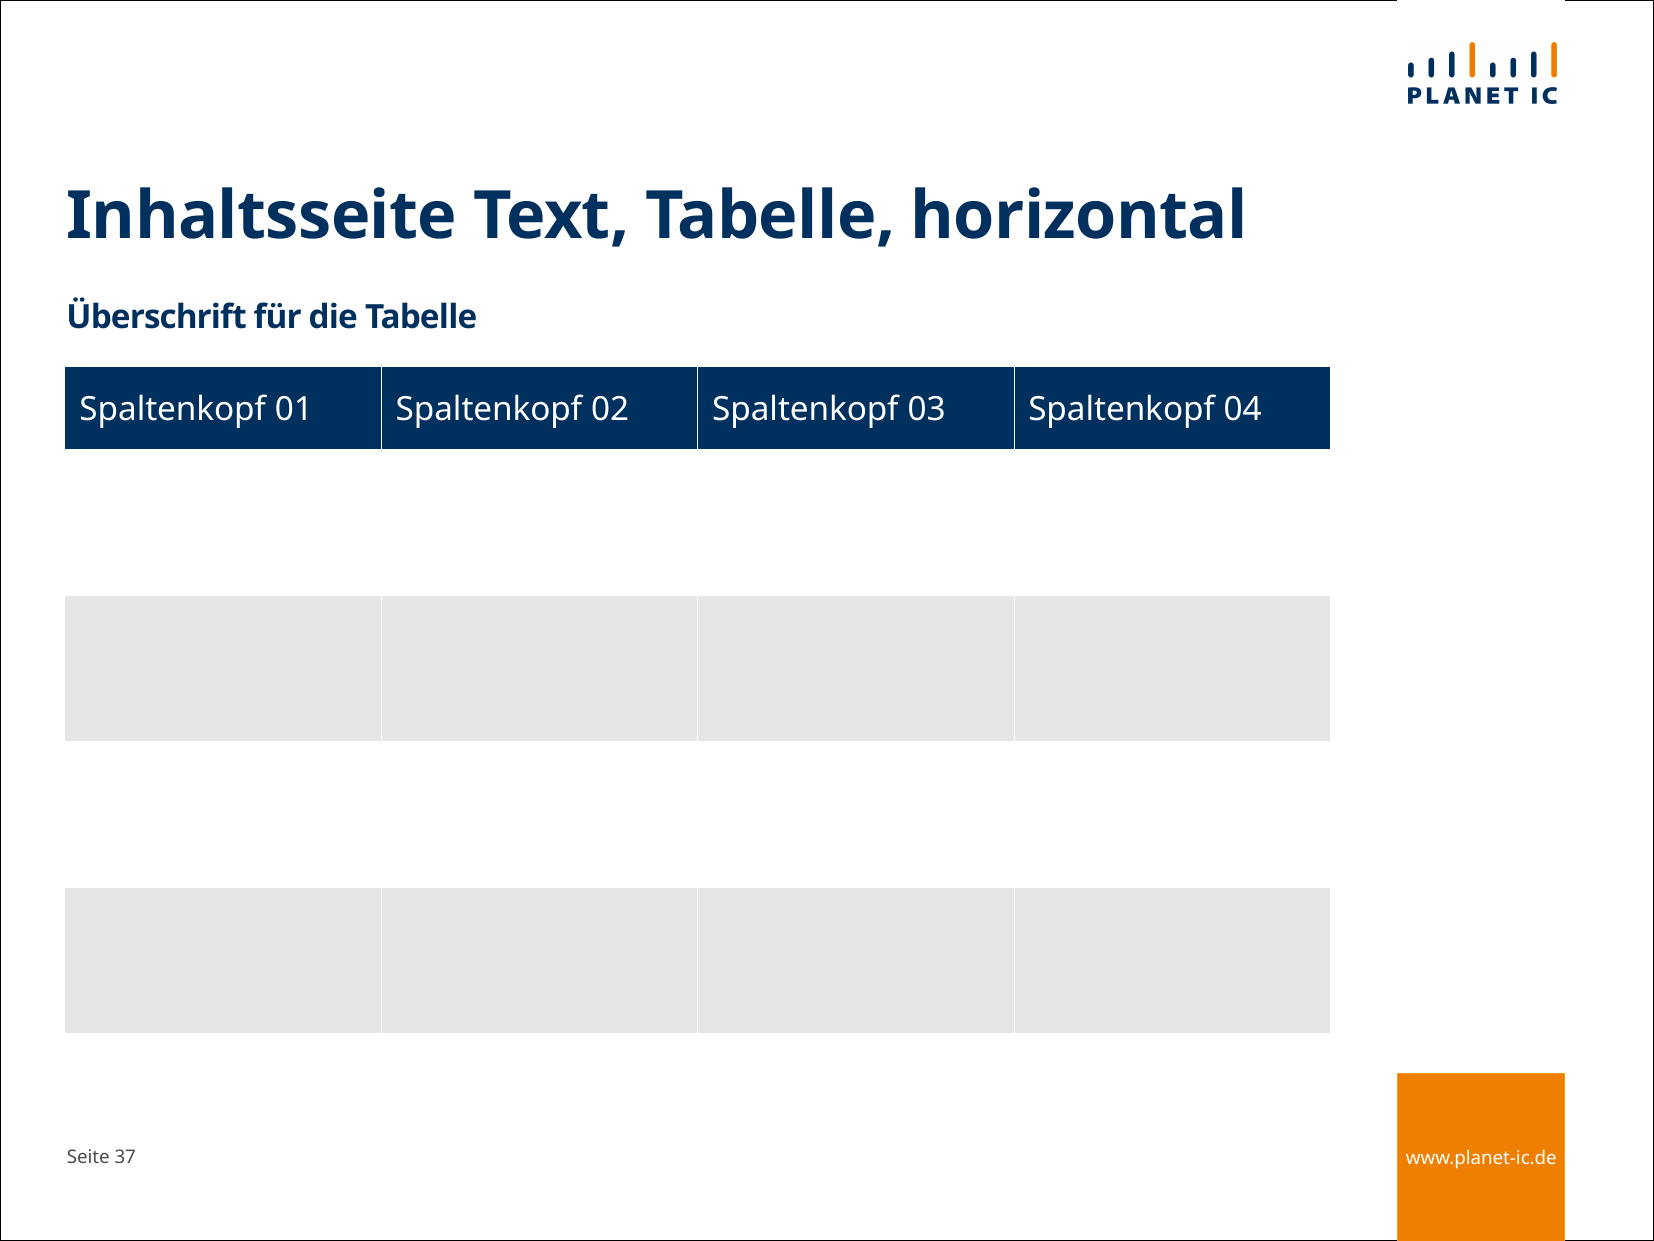

Inhaltsseite Text, Tabelle, horizontal
Überschrift für die Tabelle
| Spaltenkopf 01 | Spaltenkopf 02 | Spaltenkopf 03 | Spaltenkopf 04 |
| --- | --- | --- | --- |
| | | | |
| | | | |
| | | | |
| | | | |